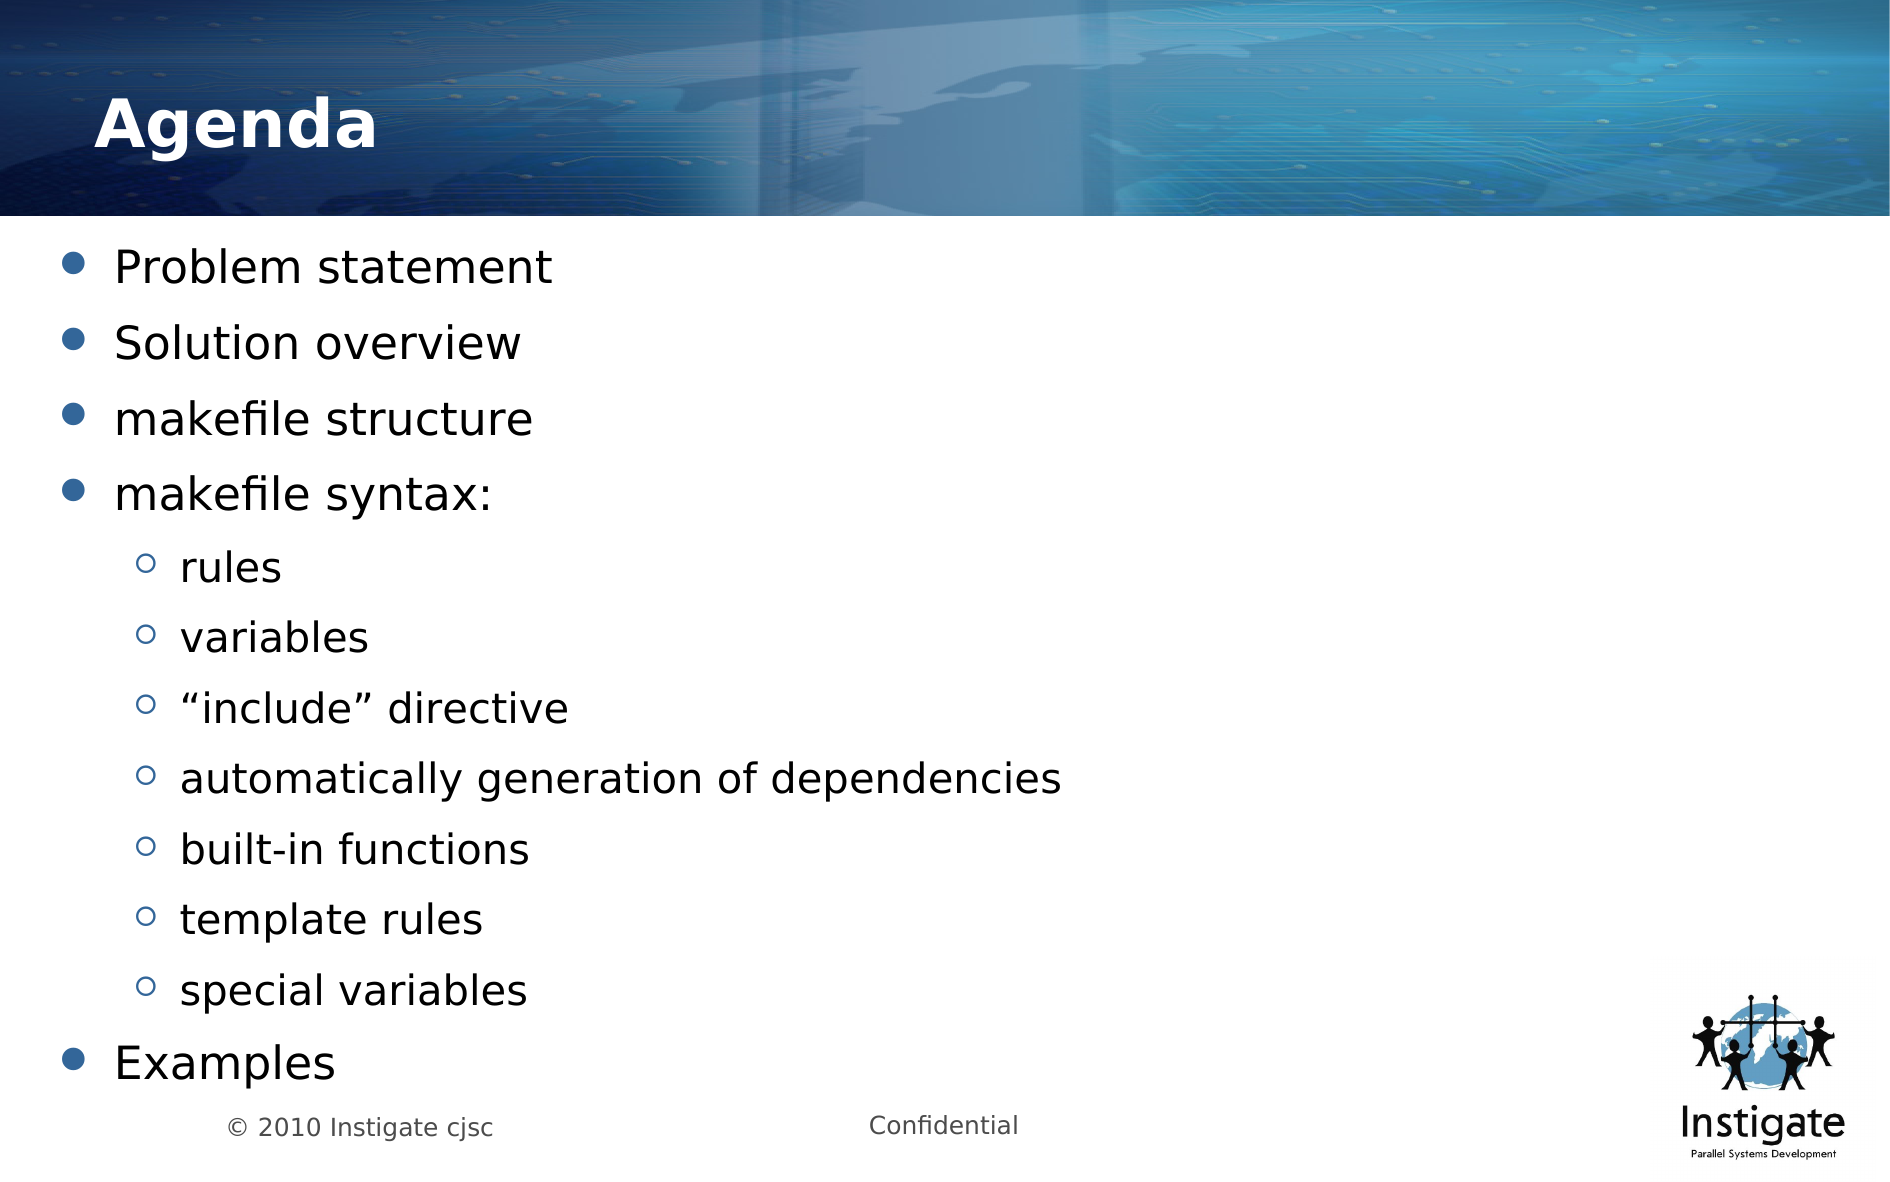

Agenda
# Problem statement
Solution overview
makefile structure
makefile syntax:
rules
variables
“include” directive
automatically generation of dependencies
built-in functions
template rules
special variables
Examples